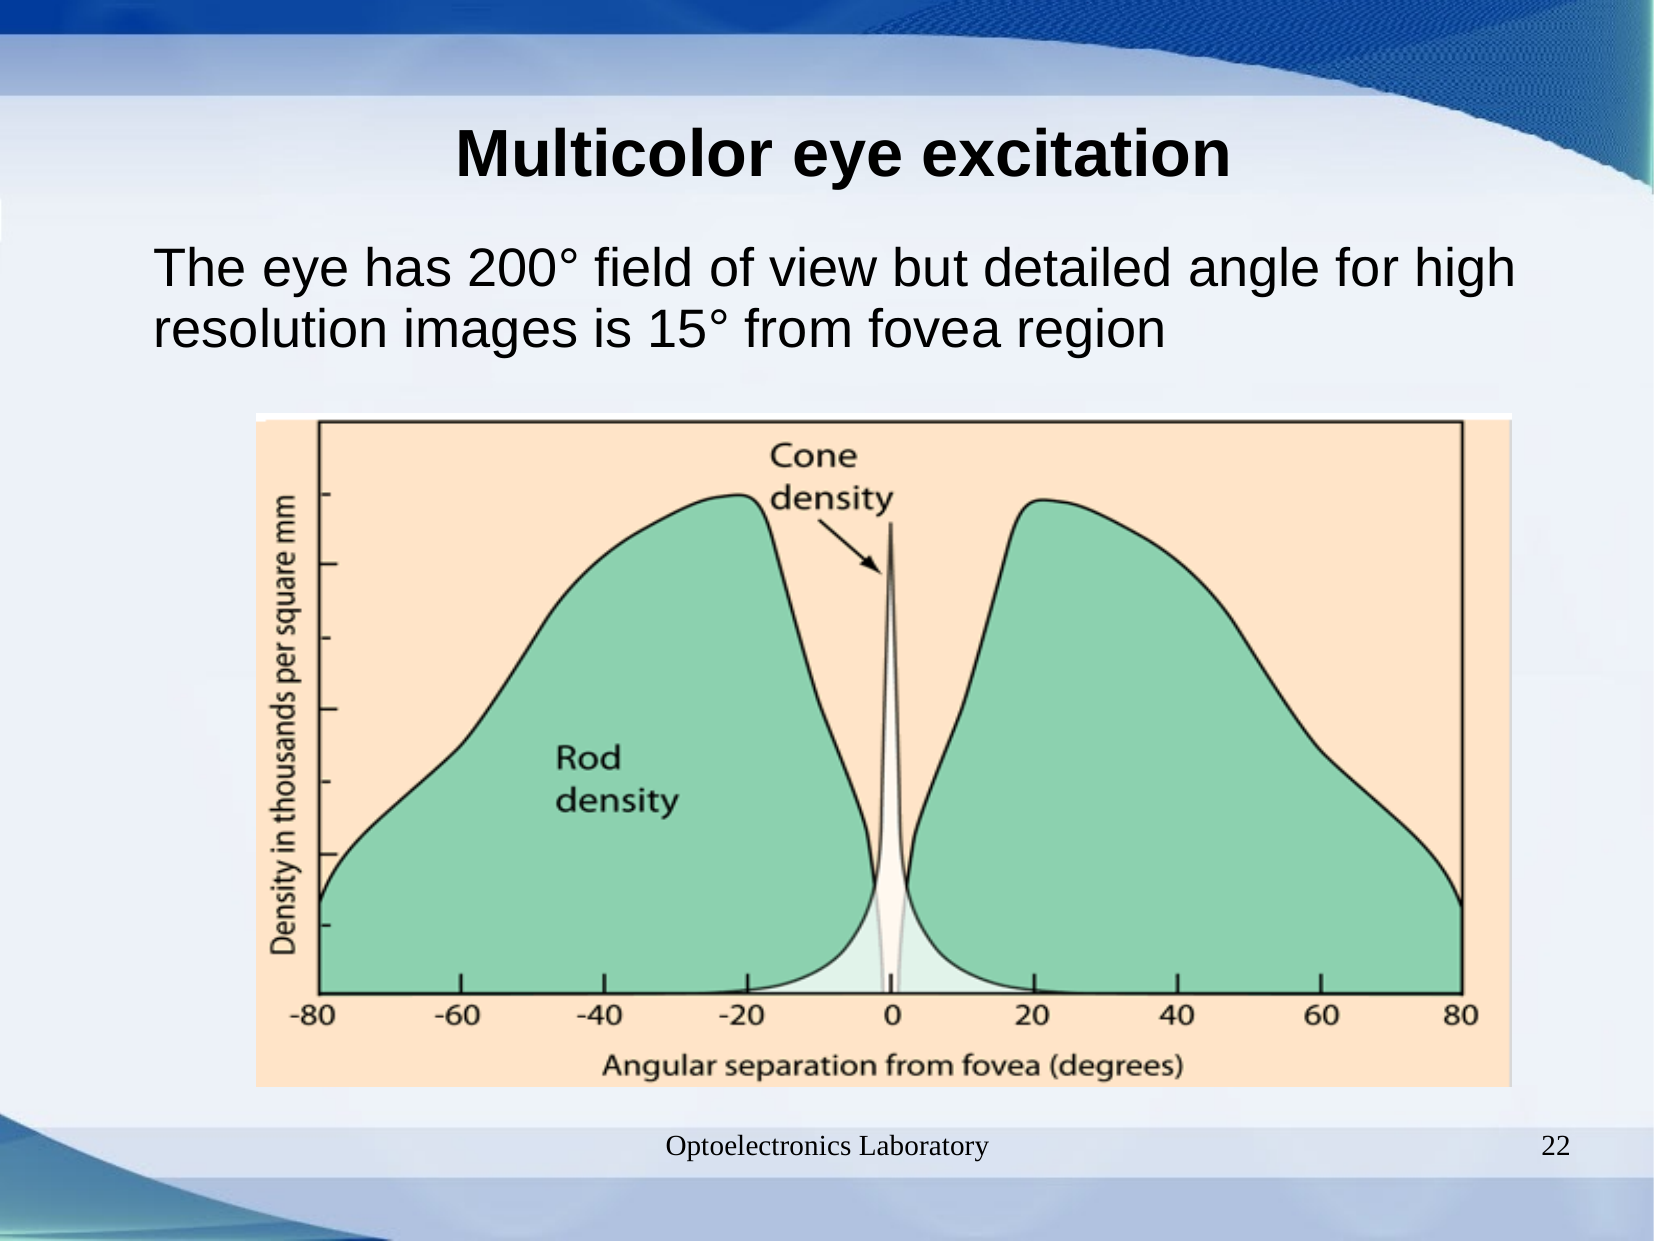

# Multicolor eye excitation
The eye has 200° field of view but detailed angle for high resolution images is 15° from fovea region
Optoelectronics Laboratory
22